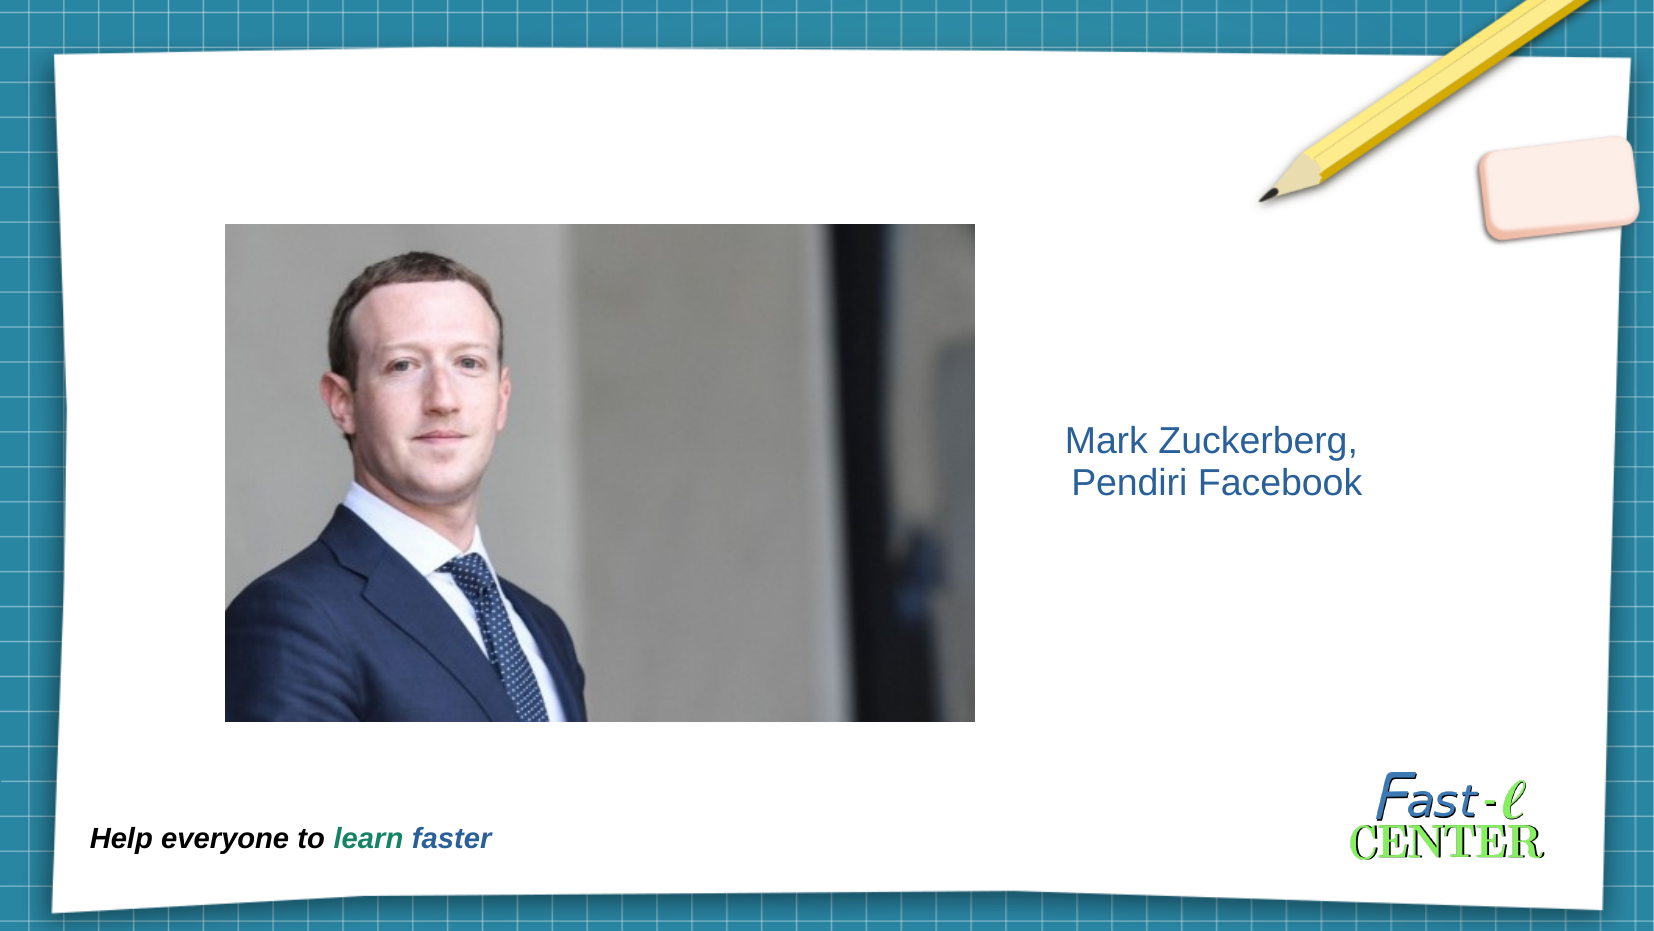

Mark Zuckerberg,
Pendiri Facebook
Help everyone to learn faster